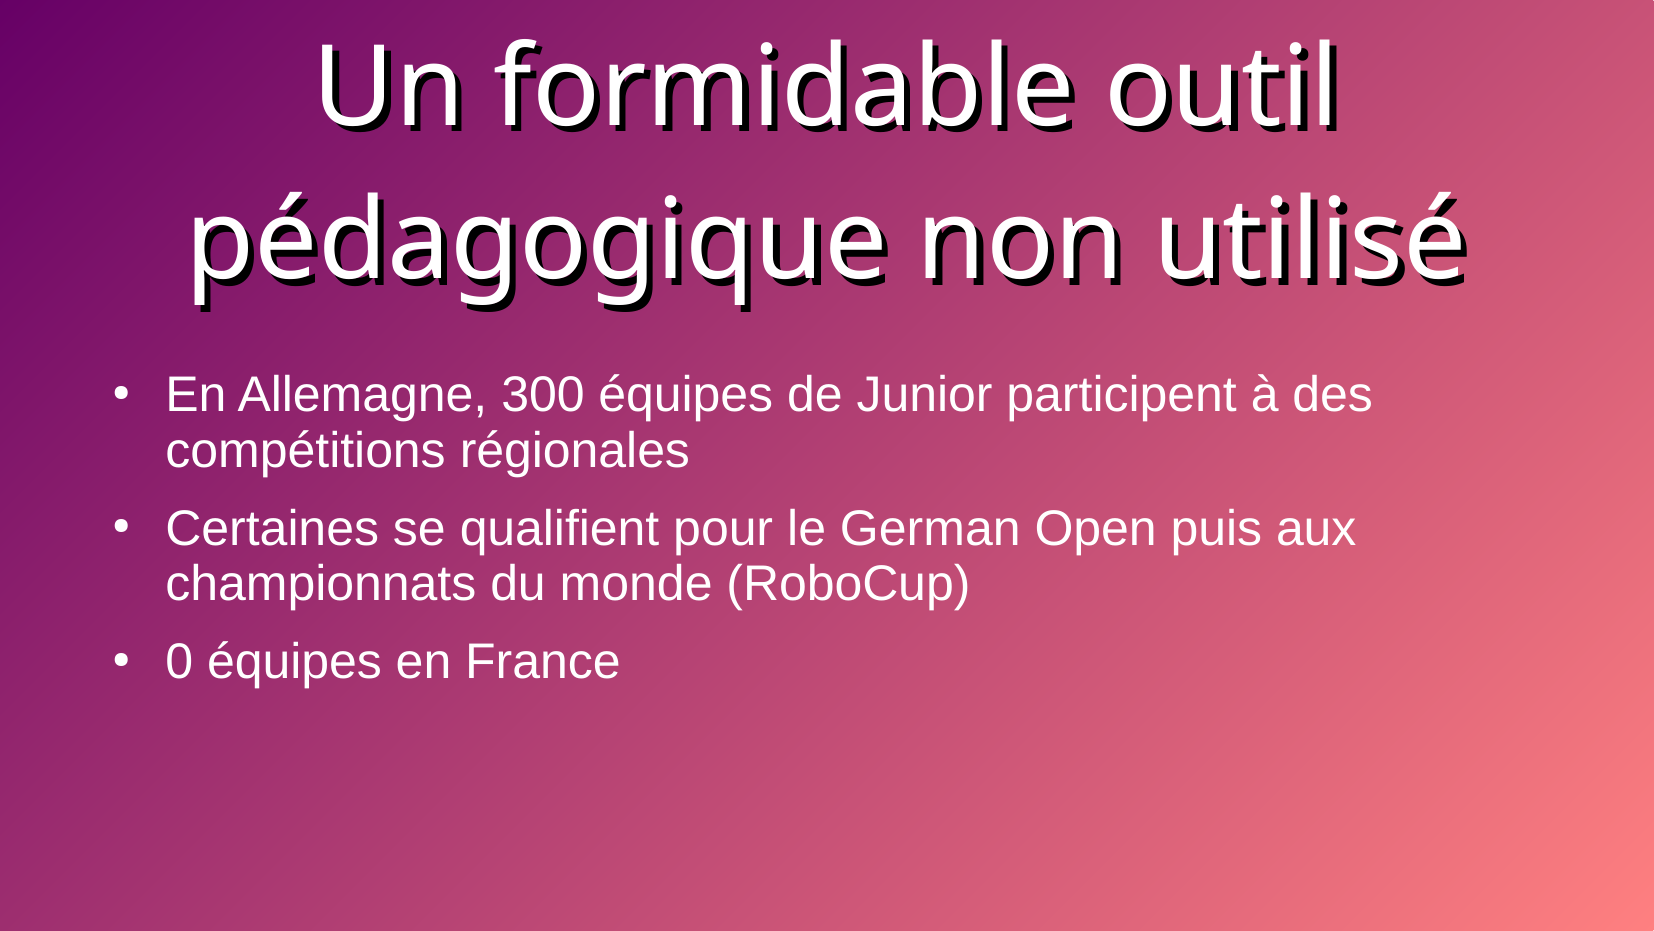

Un formidable outil pédagogique non utilisé
#
En Allemagne, 300 équipes de Junior participent à des compétitions régionales
Certaines se qualifient pour le German Open puis aux championnats du monde (RoboCup)
0 équipes en France